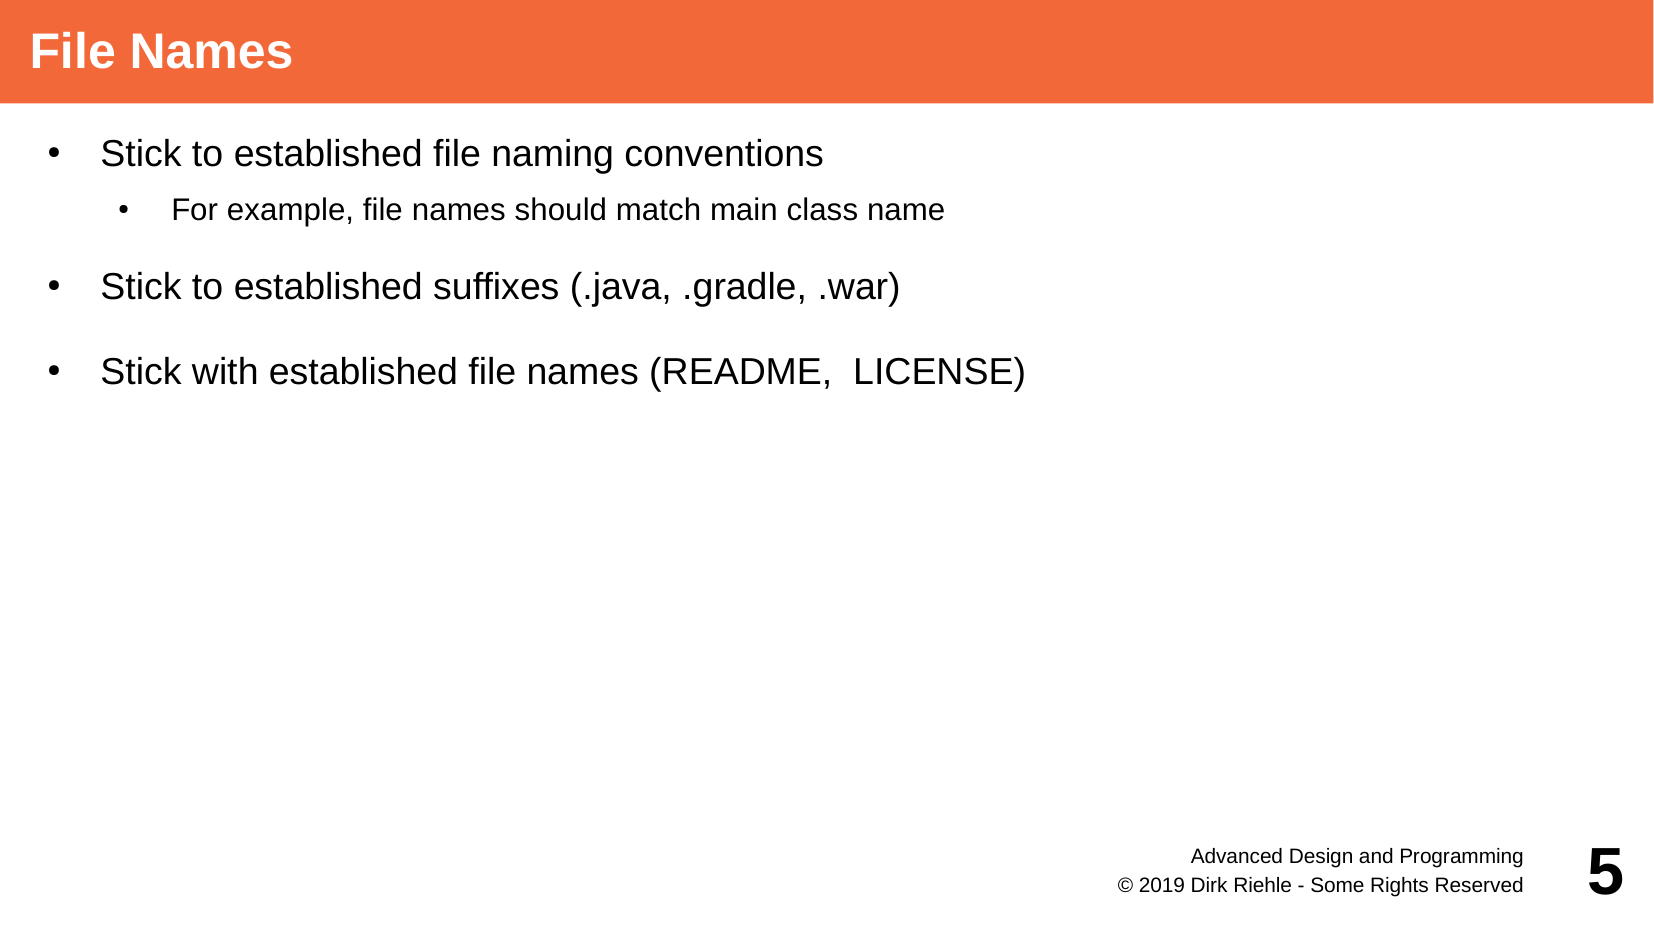

# File Names
Stick to established file naming conventions
For example, file names should match main class name
Stick to established suffixes (.java, .gradle, .war)
Stick with established file names (README, LICENSE)
Advanced Design and Programming
5
© 2019 Dirk Riehle - Some Rights Reserved